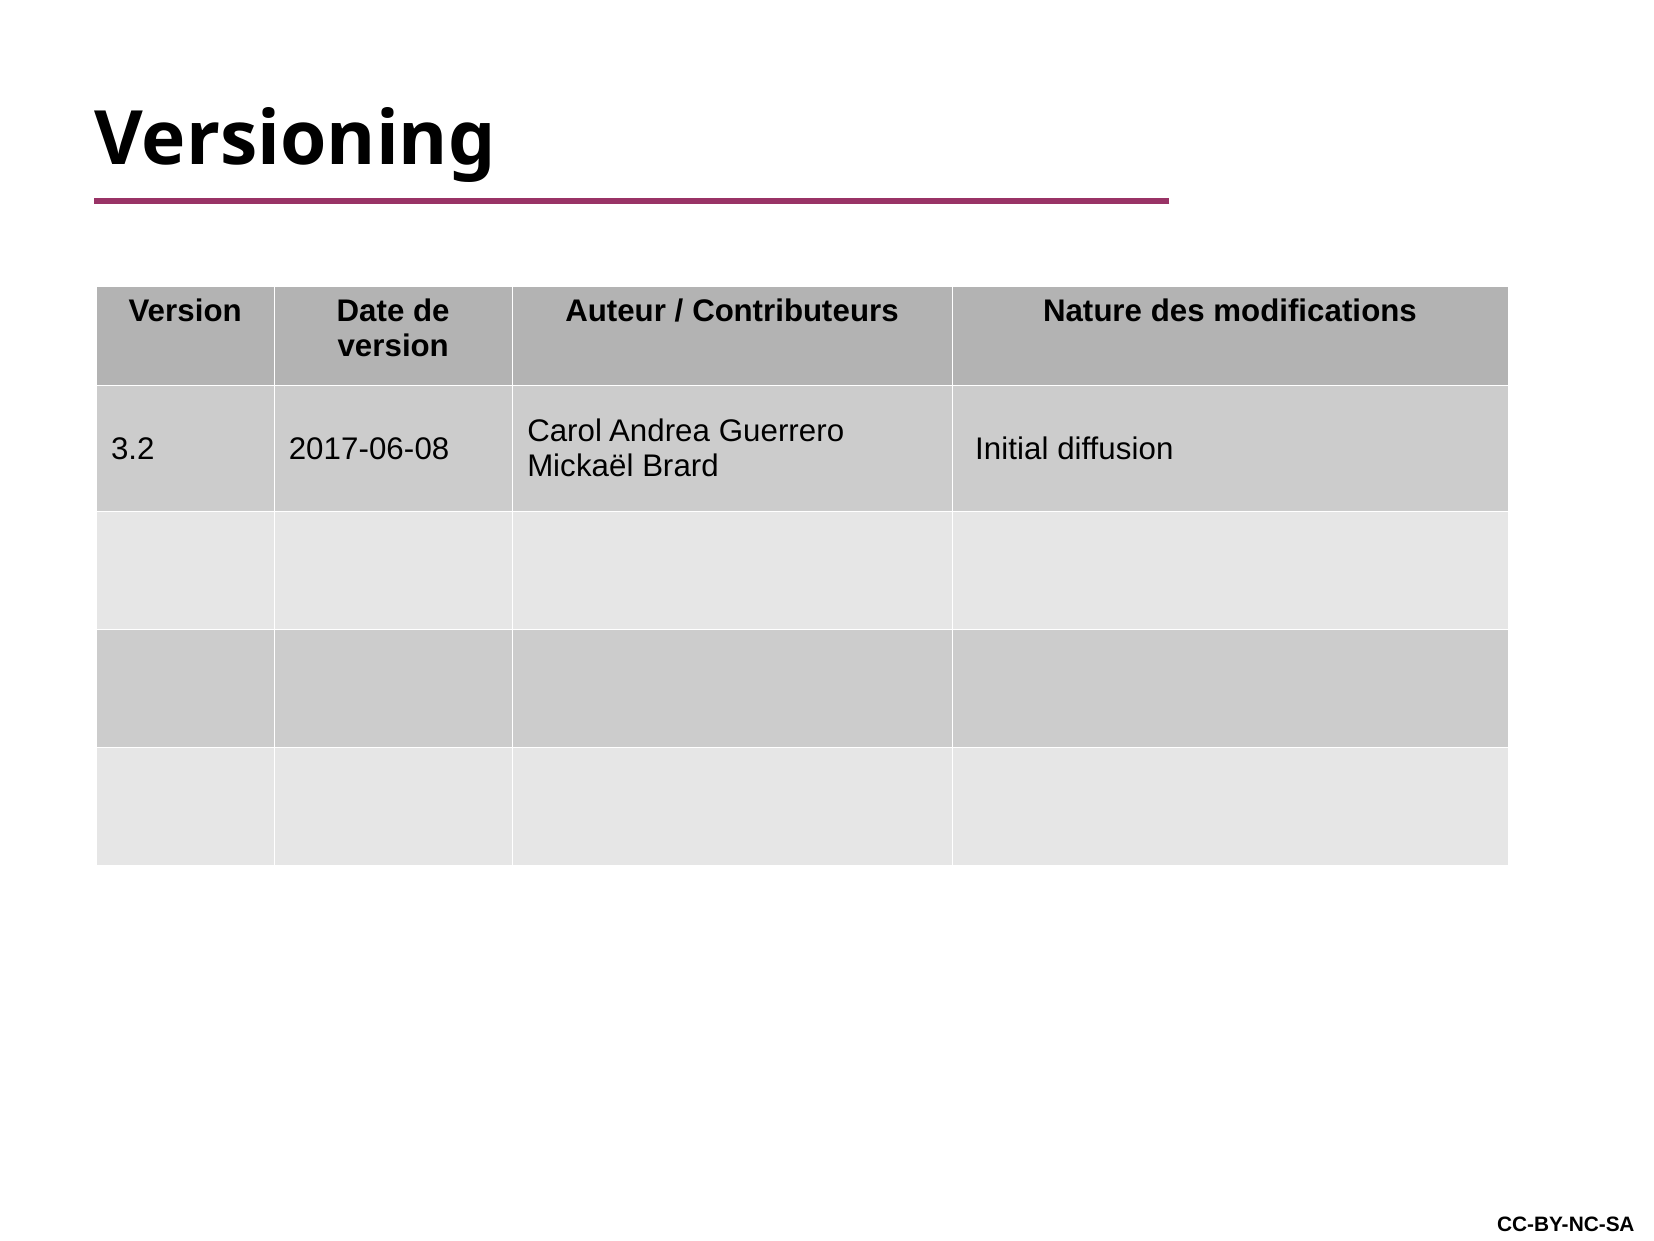

# Versioning
| Version | Date de version | Auteur / Contributeurs | Nature des modifications |
| --- | --- | --- | --- |
| 3.2 | 2017-06-08 | Carol Andrea Guerrero Mickaël Brard | Initial diffusion |
| | | | |
| | | | |
| | | | |
CC-BY-NC-SA